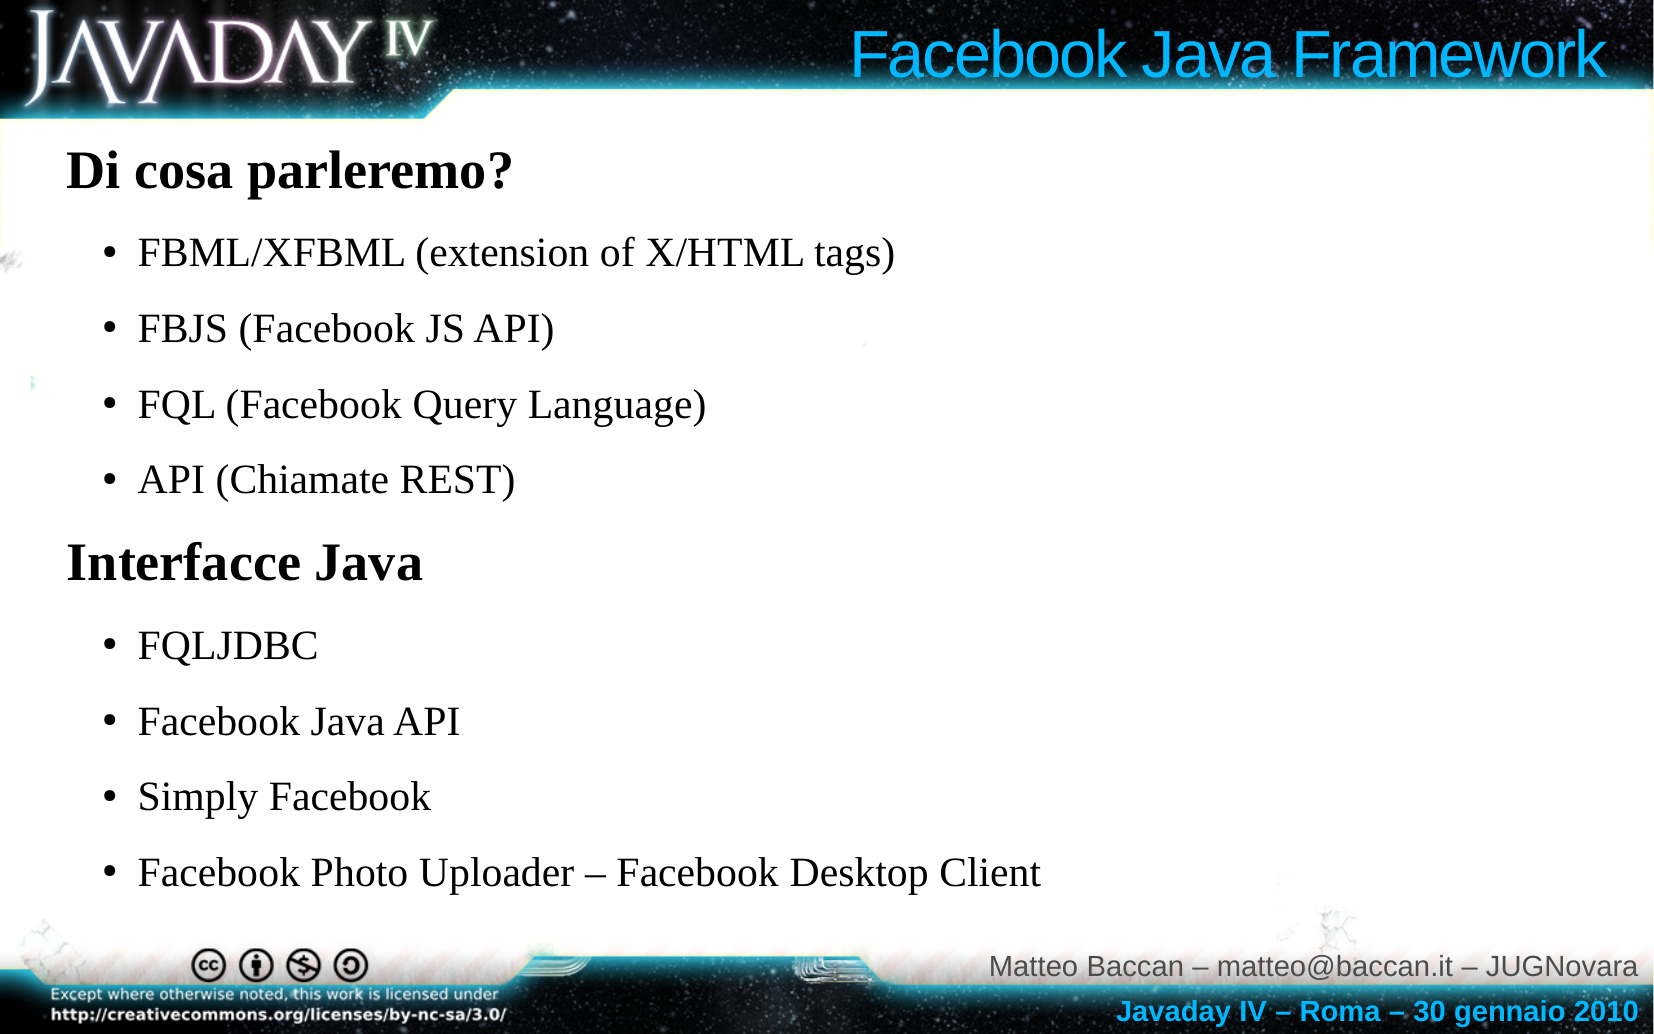

# Facebook Java Framework
Di cosa parleremo?
FBML/XFBML (extension of X/HTML tags)
FBJS (Facebook JS API)
FQL (Facebook Query Language)
API (Chiamate REST)
Interfacce Java
FQLJDBC
Facebook Java API
Simply Facebook
Facebook Photo Uploader – Facebook Desktop Client